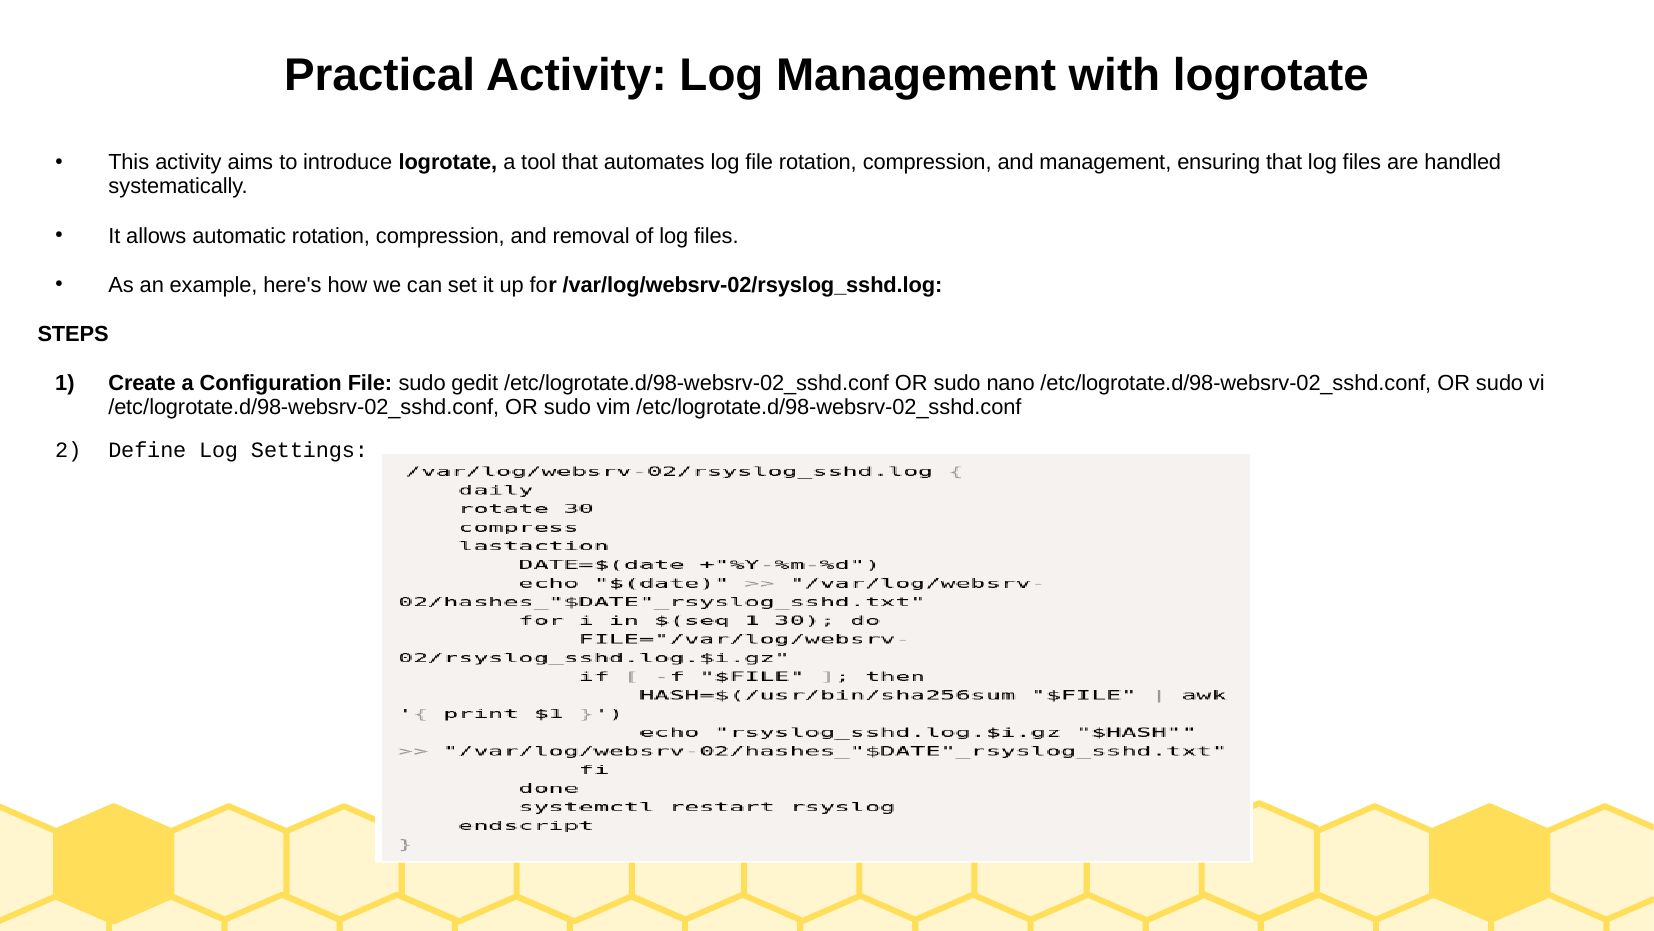

# Practical Activity: Log Management with logrotate
This activity aims to introduce logrotate, a tool that automates log file rotation, compression, and management, ensuring that log files are handled systematically.
It allows automatic rotation, compression, and removal of log files.
As an example, here's how we can set it up for /var/log/websrv-02/rsyslog_sshd.log:
STEPS
Create a Configuration File: sudo gedit /etc/logrotate.d/98-websrv-02_sshd.conf OR sudo nano /etc/logrotate.d/98-websrv-02_sshd.conf, OR sudo vi /etc/logrotate.d/98-websrv-02_sshd.conf, OR sudo vim /etc/logrotate.d/98-websrv-02_sshd.conf
Define Log Settings: